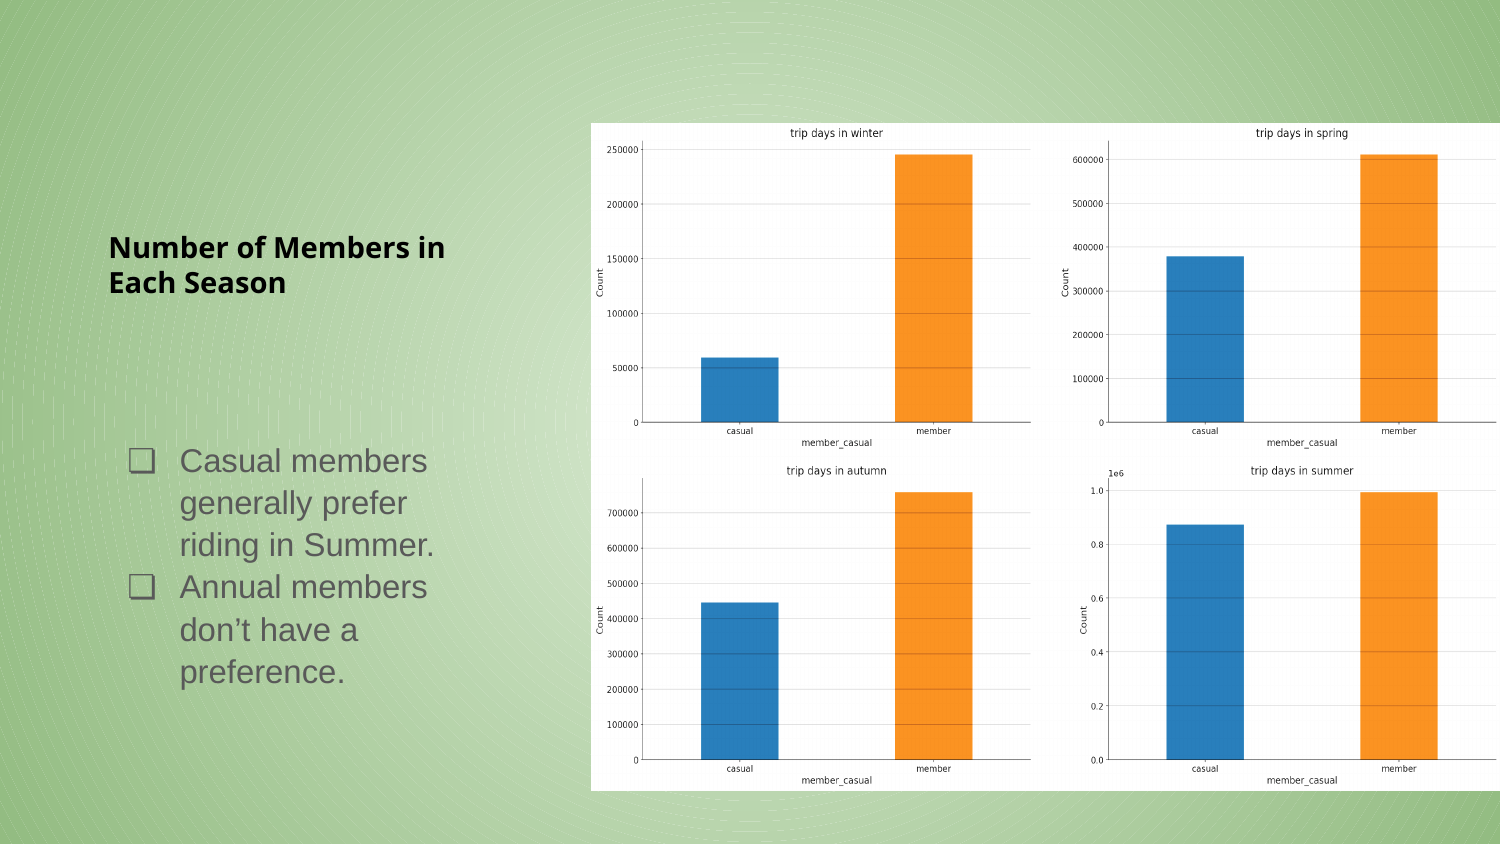

Number of Members in Each Season
# Casual members generally prefer riding in Summer.
Annual members don’t have a preference.